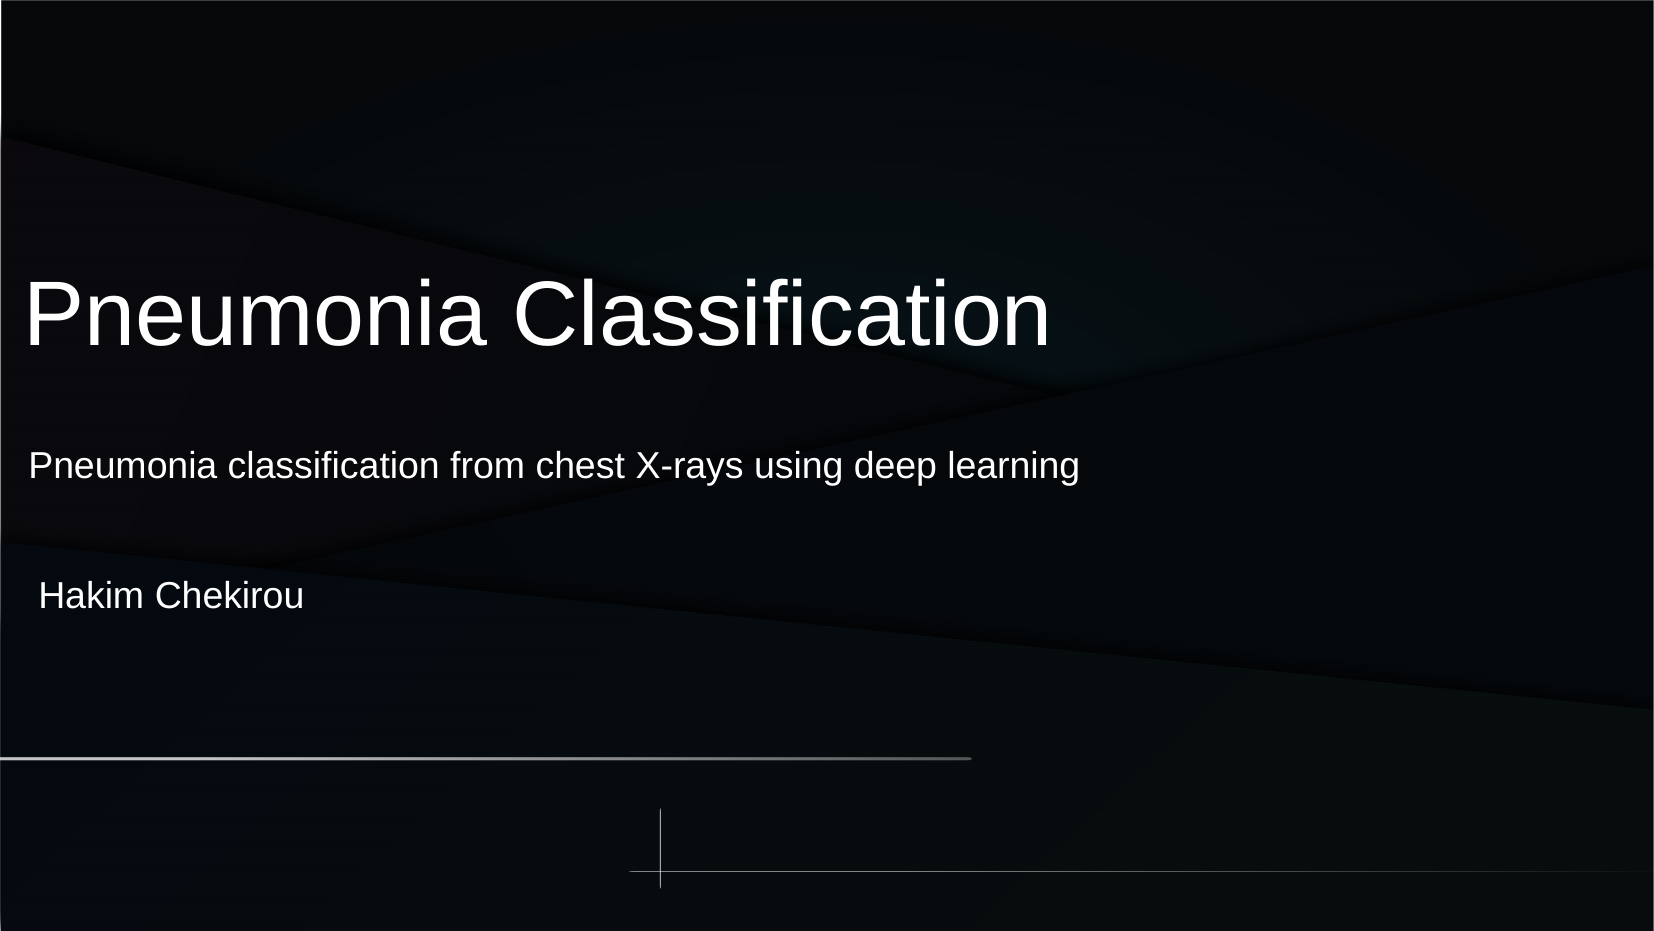

# Pneumonia Classification
Pneumonia classification from chest X-rays using deep learning
Hakim Chekirou